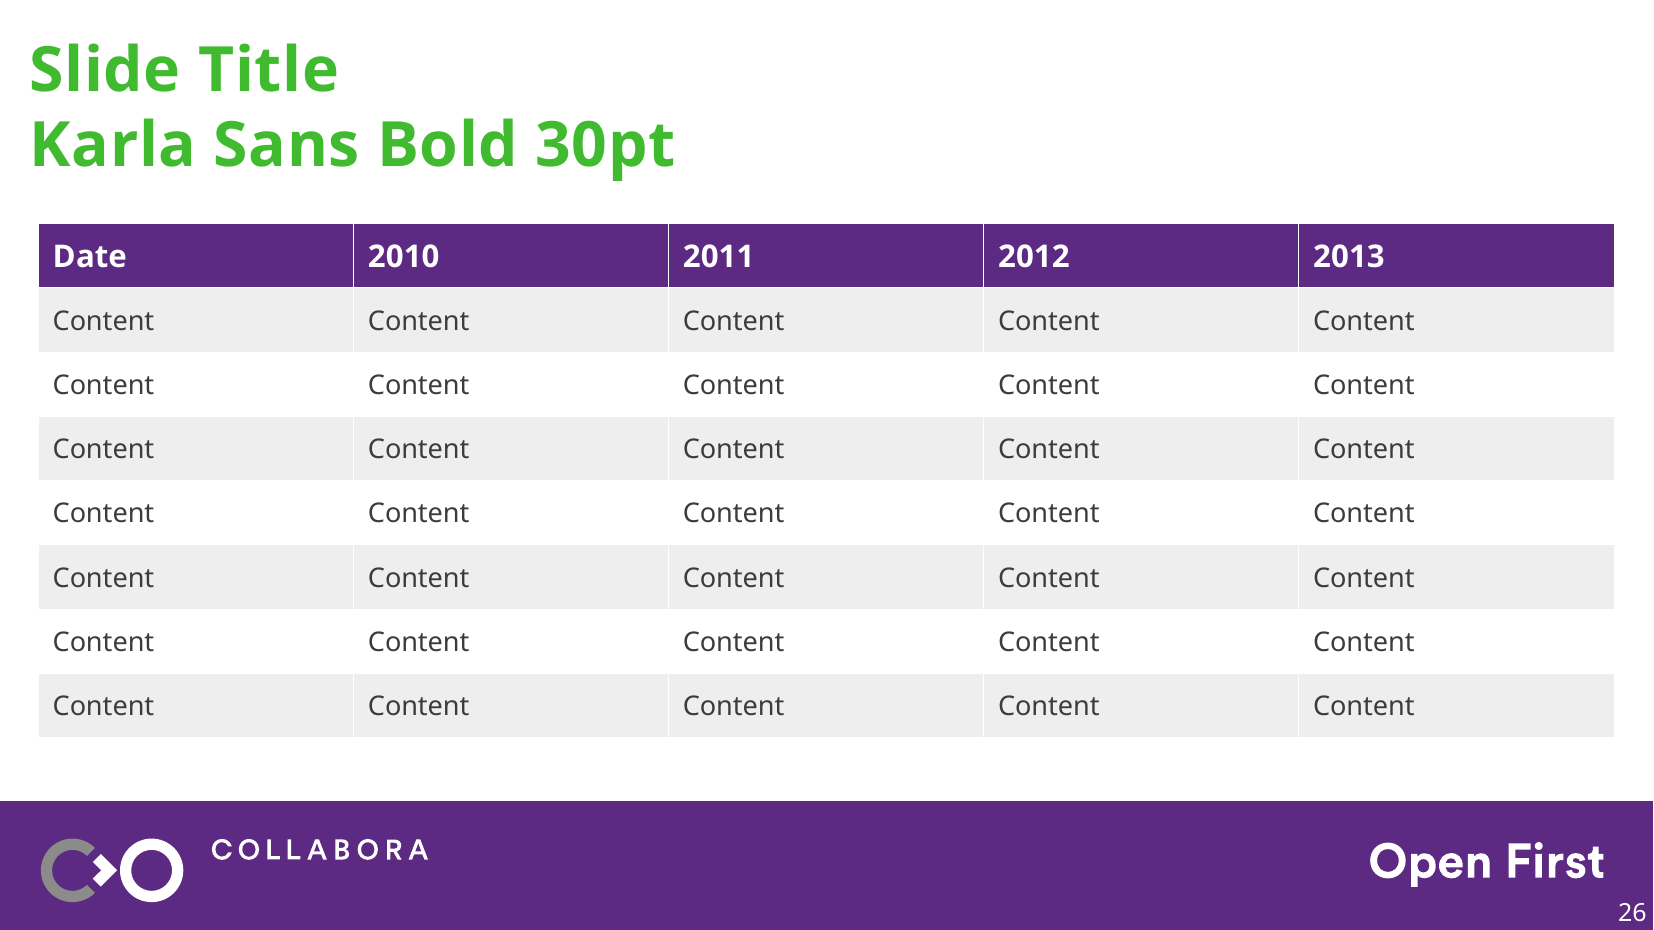

# Slide Title Karla Sans Bold 30pt
| Date | 2010 | 2011 | 2012 | 2013 |
| --- | --- | --- | --- | --- |
| Content | Content | Content | Content | Content |
| Content | Content | Content | Content | Content |
| Content | Content | Content | Content | Content |
| Content | Content | Content | Content | Content |
| Content | Content | Content | Content | Content |
| Content | Content | Content | Content | Content |
| Content | Content | Content | Content | Content |